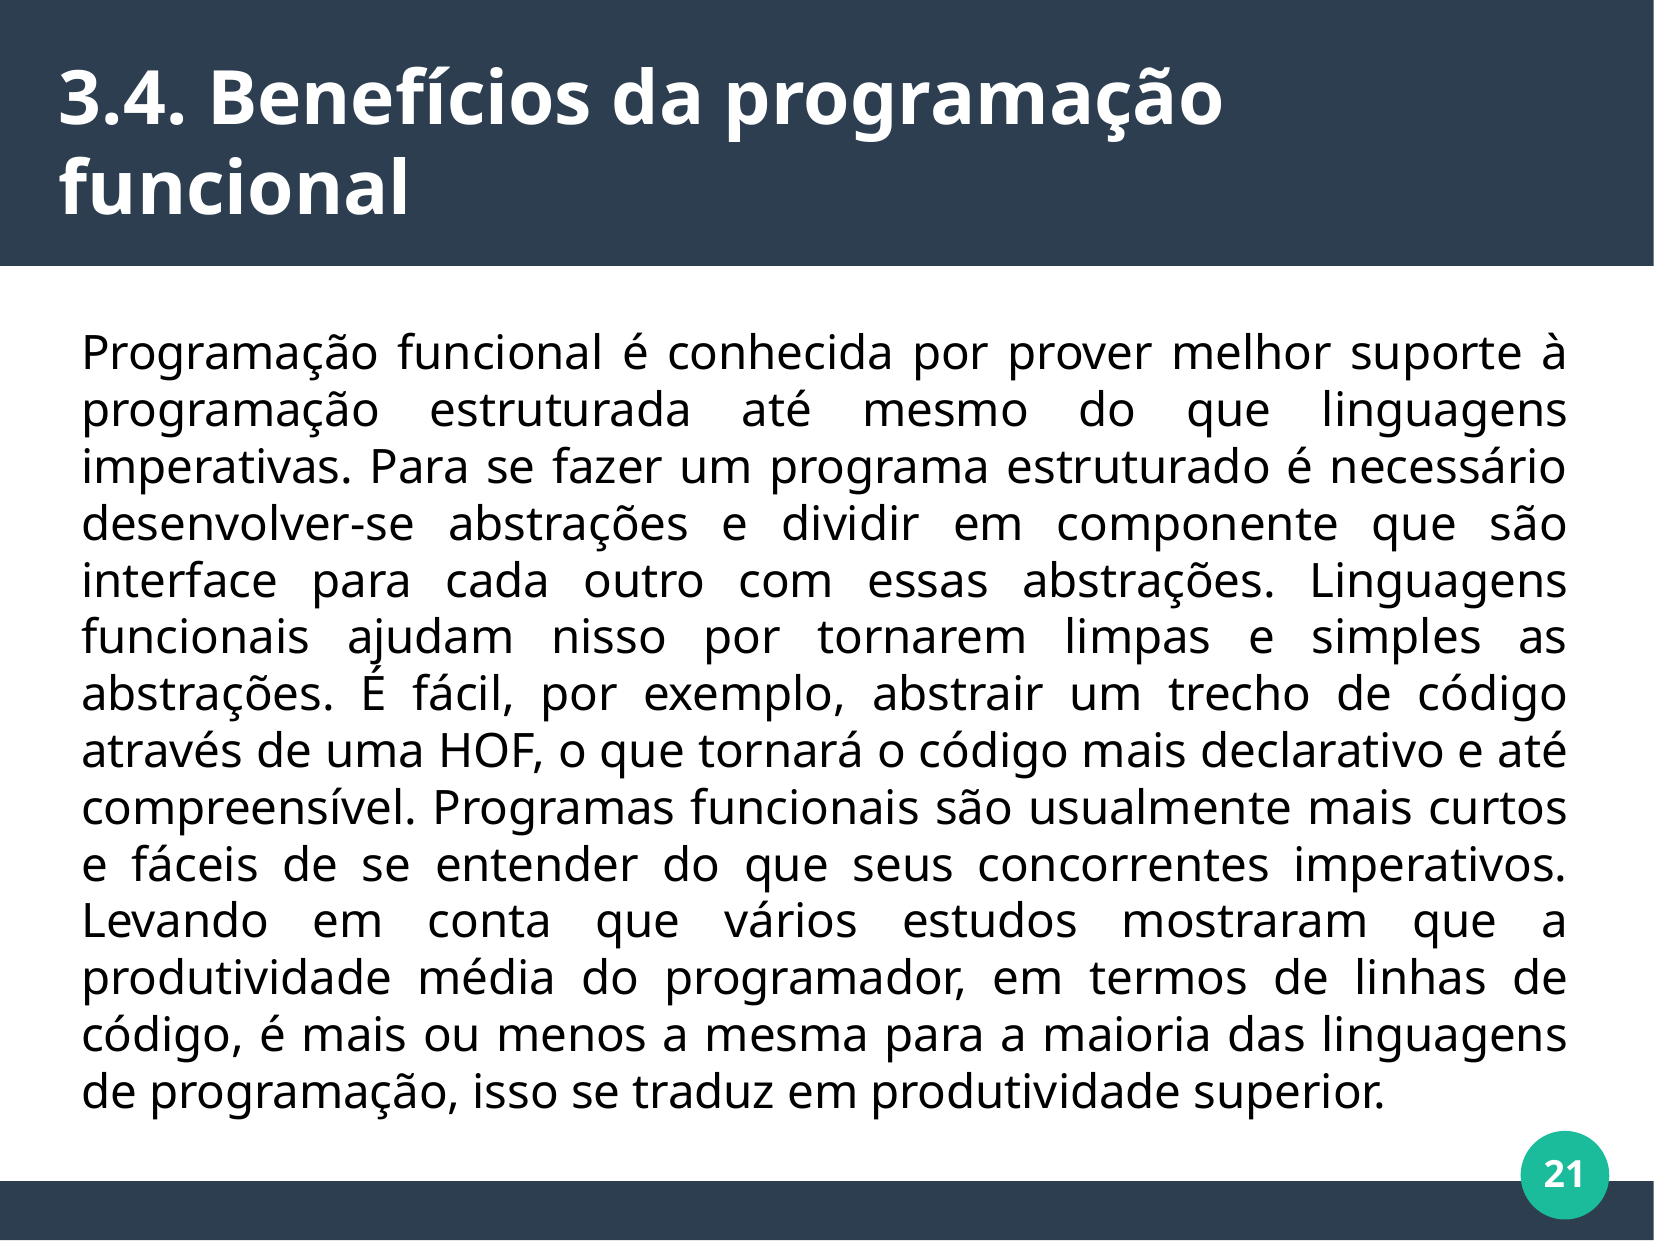

# 3.4. Benefícios da programação funcional
Programação funcional é conhecida por prover melhor suporte à programação estruturada até mesmo do que linguagens imperativas. Para se fazer um programa estruturado é necessário desenvolver-se abstrações e dividir em componente que são interface para cada outro com essas abstrações. Linguagens funcionais ajudam nisso por tornarem limpas e simples as abstrações. É fácil, por exemplo, abstrair um trecho de código através de uma HOF, o que tornará o código mais declarativo e até compreensível. Programas funcionais são usualmente mais curtos e fáceis de se entender do que seus concorrentes imperativos. Levando em conta que vários estudos mostraram que a produtividade média do programador, em termos de linhas de código, é mais ou menos a mesma para a maioria das linguagens de programação, isso se traduz em produtividade superior.